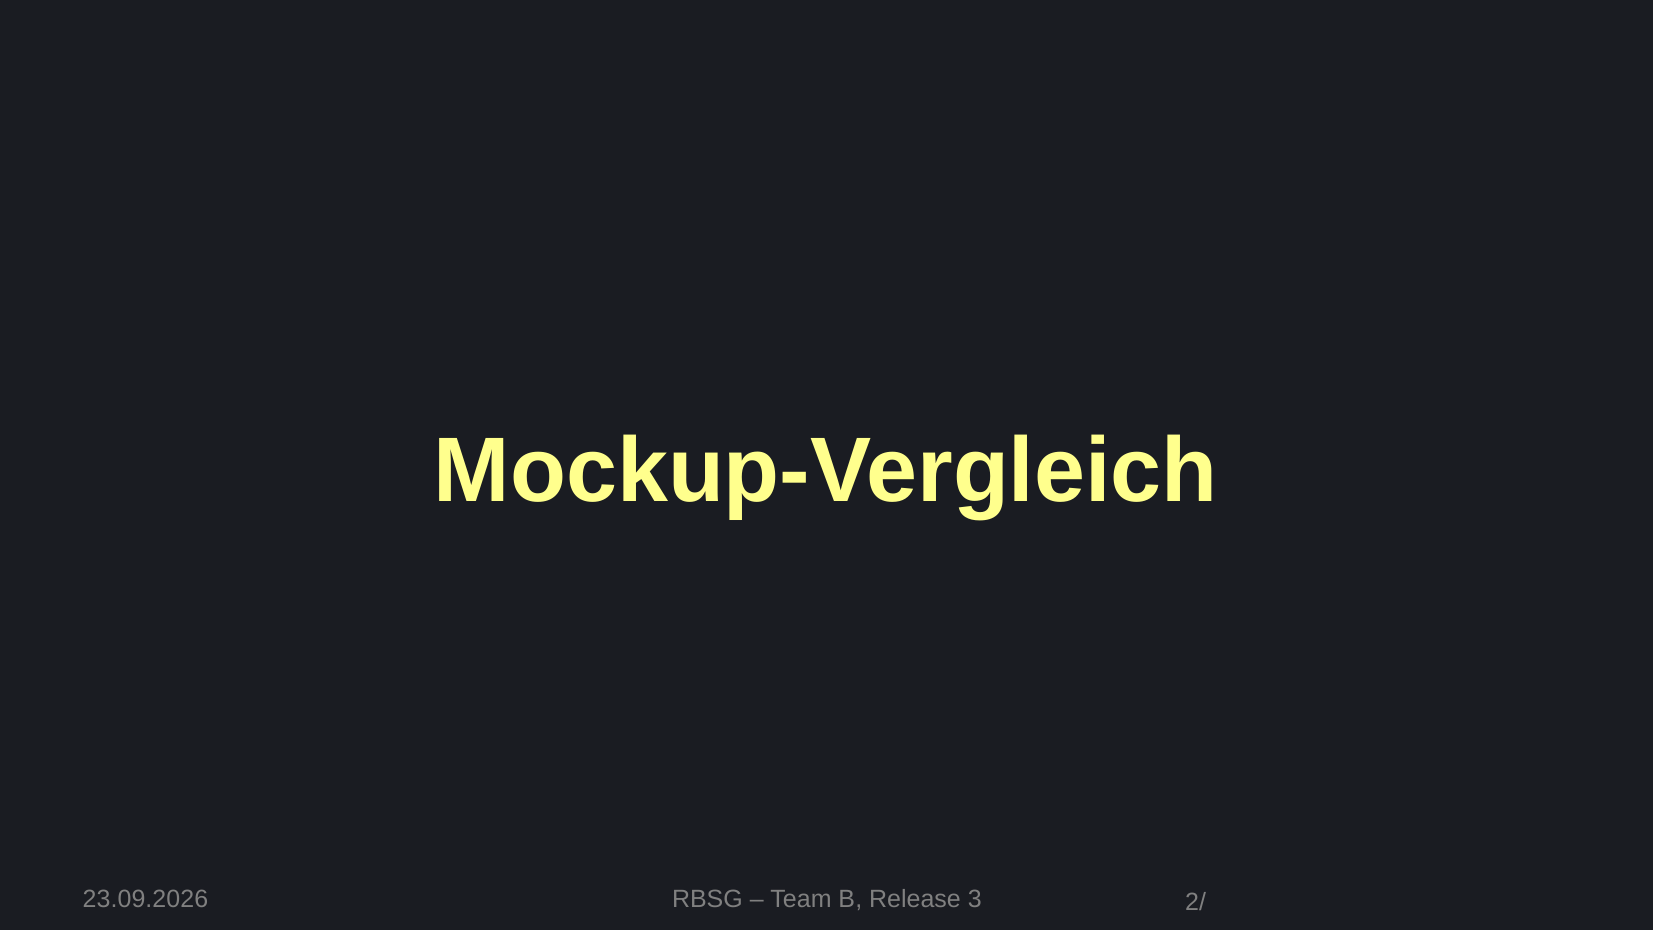

# Mockup-Vergleich
RBSG – Team B, Release 3
1/